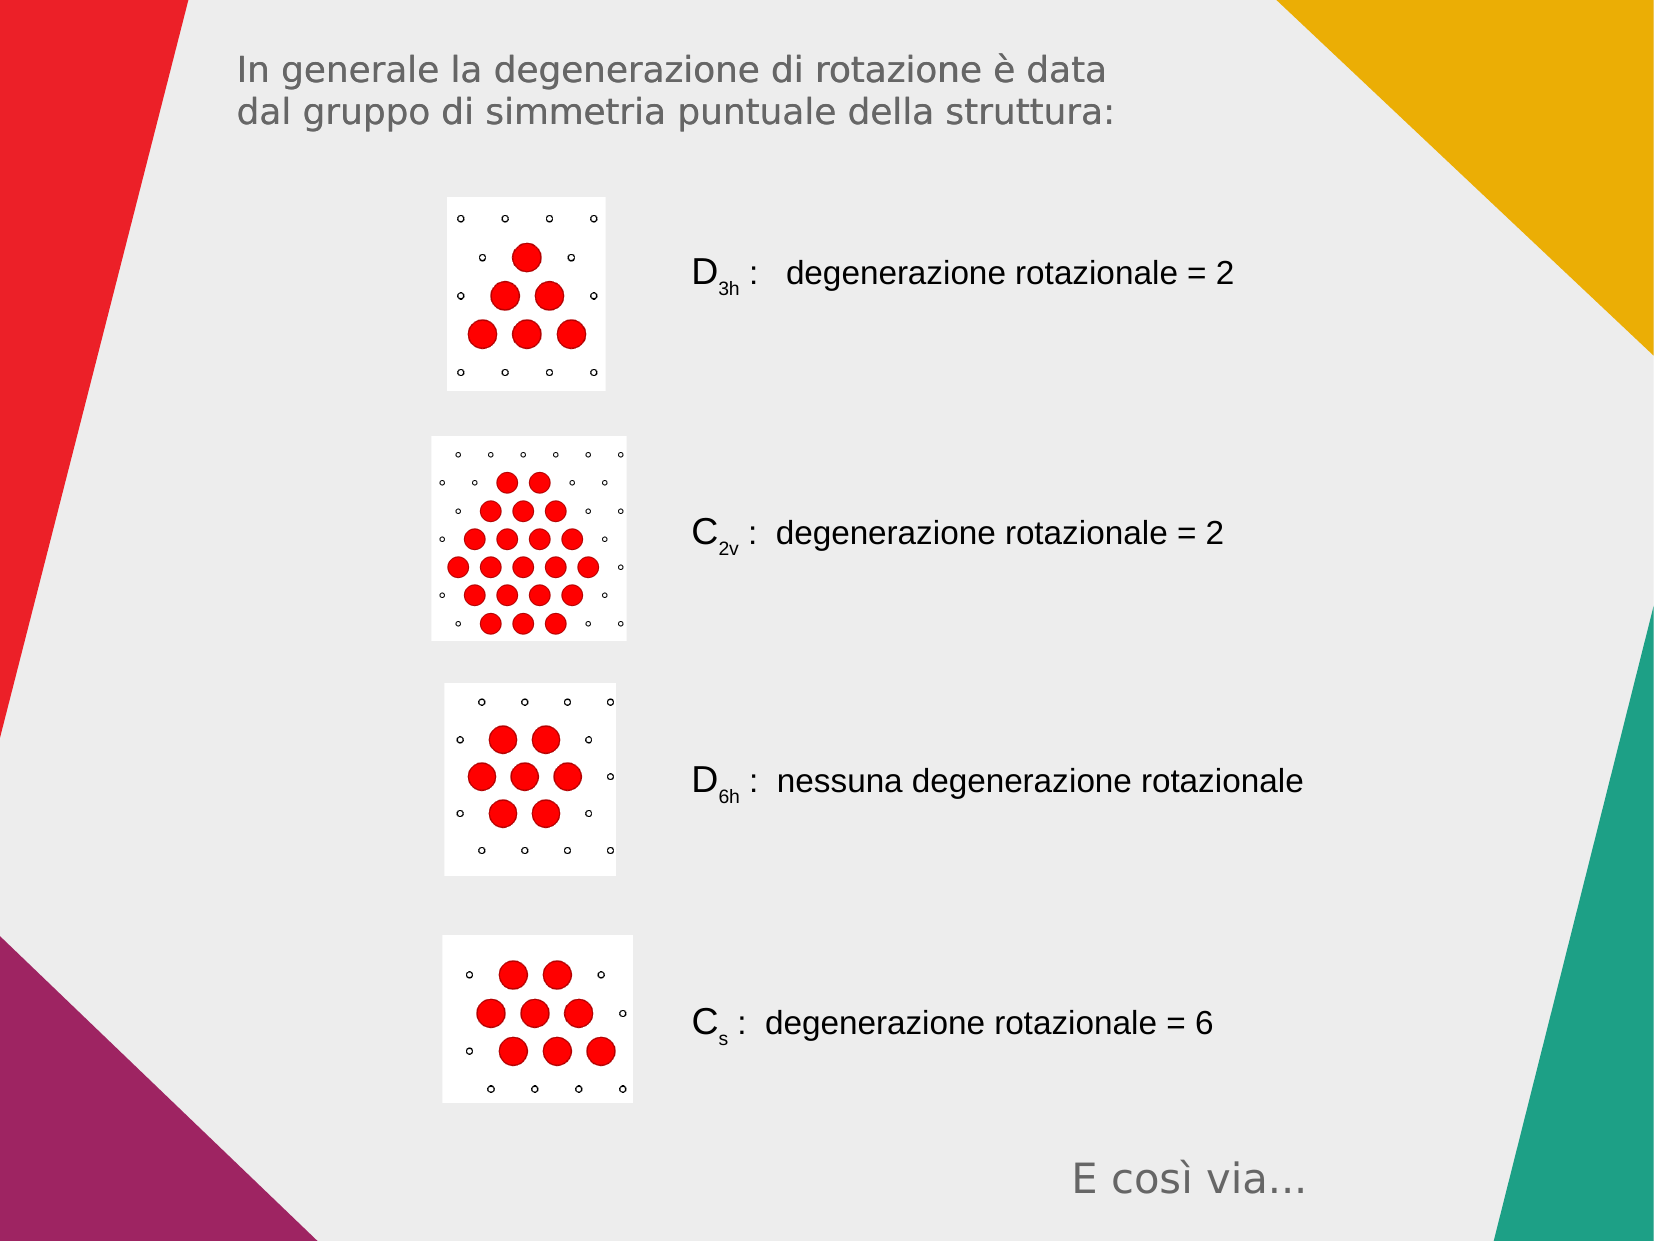

# In generale la degenerazione di rotazione è data dal gruppo di simmetria puntuale della struttura:
In generale la degenerazione di rotazione è data dal gruppo di simmetria puntuale della struttura:
D3h : degenerazione rotazionale = 2
C2v : degenerazione rotazionale = 2
D6h : nessuna degenerazione rotazionale
Cs : degenerazione rotazionale = 6
E così via...